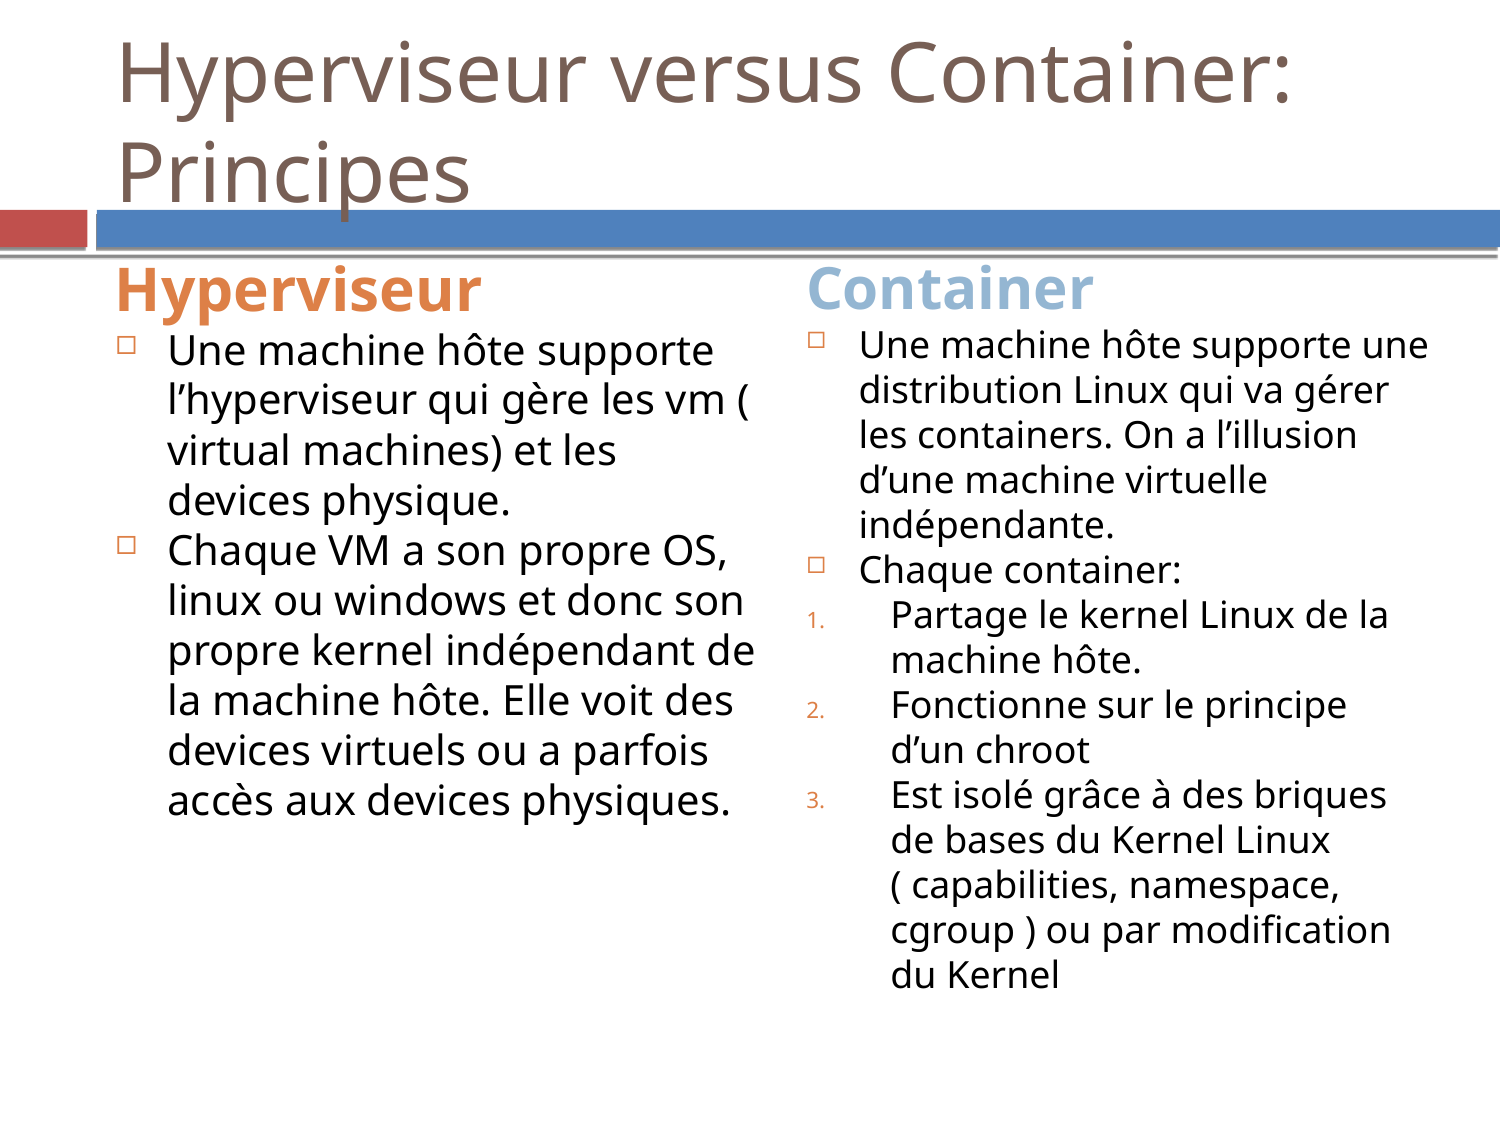

Hyperviseur versus Container: Principes
Hyperviseur
Une machine hôte supporte l’hyperviseur qui gère les vm ( virtual machines) et les devices physique.
Chaque VM a son propre OS, linux ou windows et donc son propre kernel indépendant de la machine hôte. Elle voit des devices virtuels ou a parfois accès aux devices physiques.
Container
Une machine hôte supporte une distribution Linux qui va gérer les containers. On a l’illusion d’une machine virtuelle indépendante.
Chaque container:
Partage le kernel Linux de la machine hôte.
Fonctionne sur le principe d’un chroot
Est isolé grâce à des briques de bases du Kernel Linux ( capabilities, namespace, cgroup ) ou par modification du Kernel